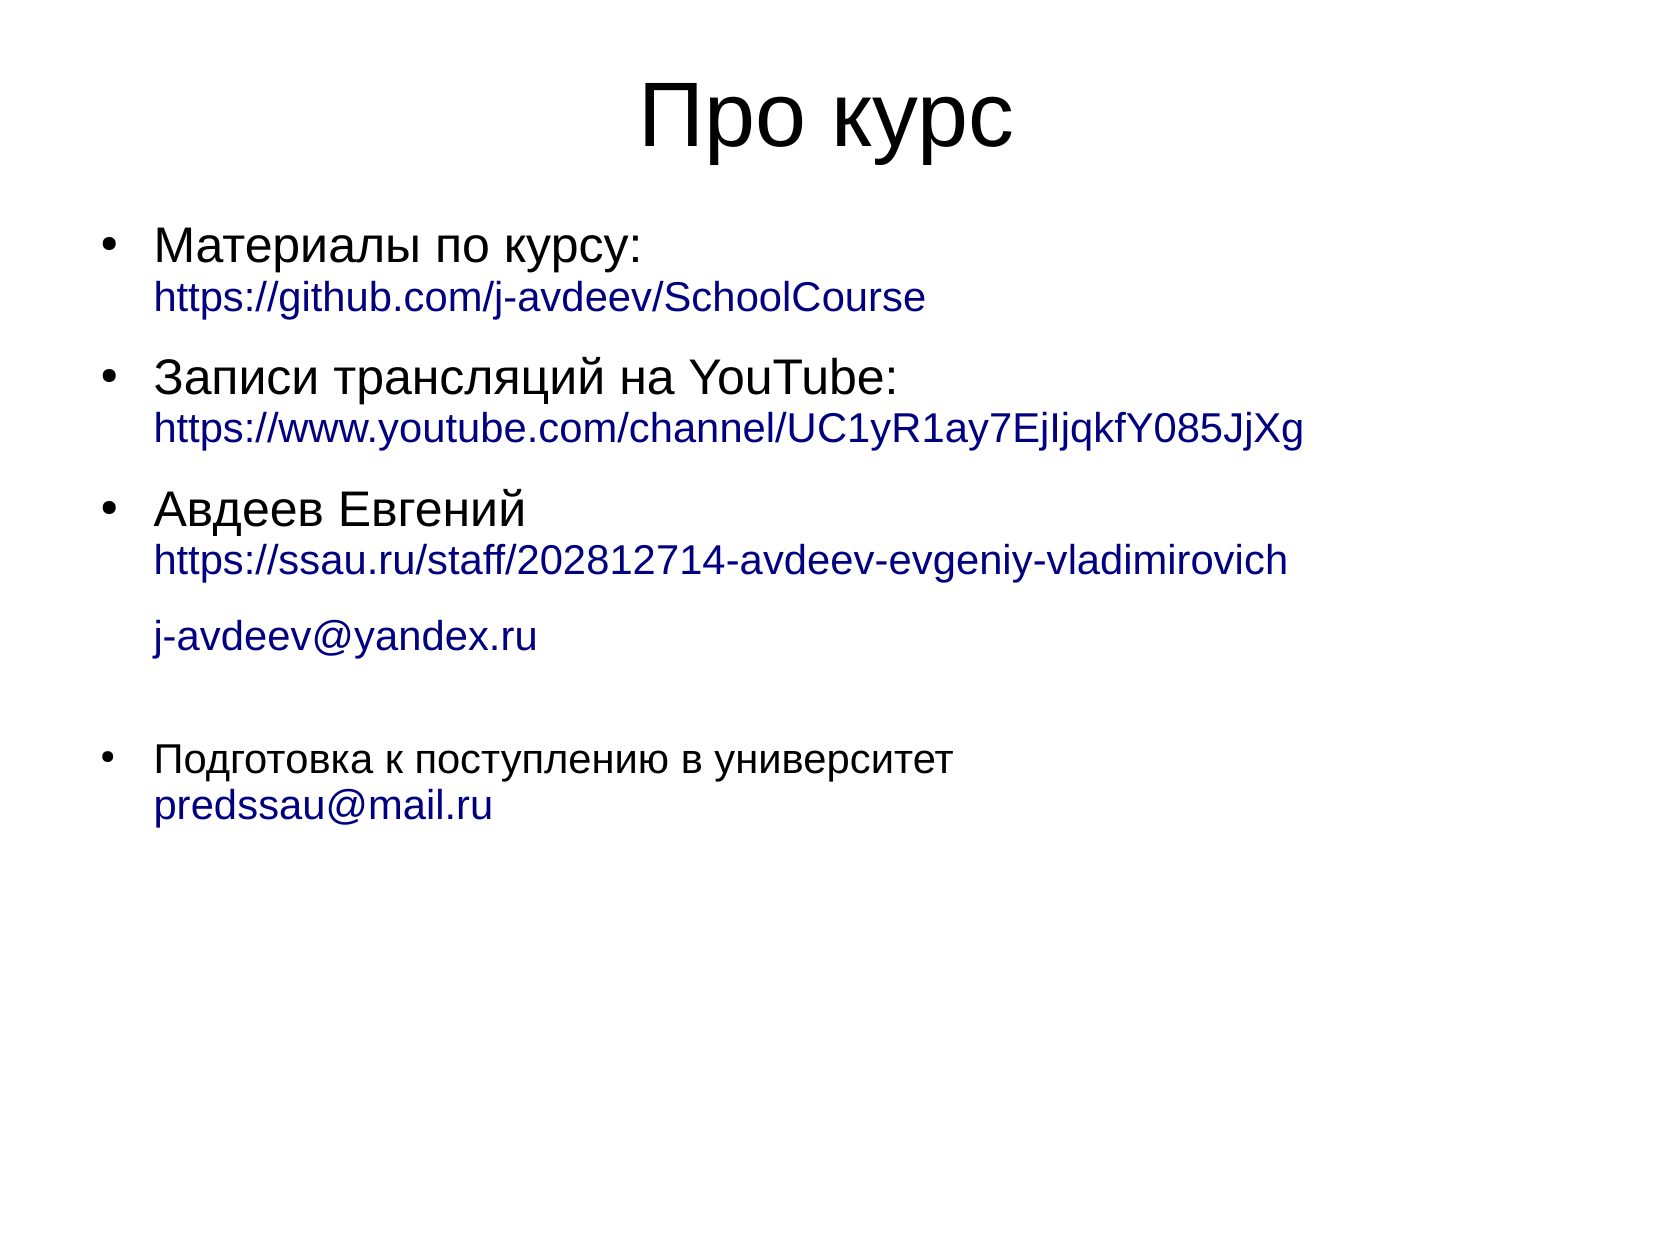

# Про курс
Материалы по курсу:
https://github.com/j-avdeev/SchoolCourse
Записи трансляций на YouTube:
https://www.youtube.com/channel/UC1yR1ay7EjIjqkfY085JjXg
Авдеев Евгений
https://ssau.ru/staff/202812714-avdeev-evgeniy-vladimirovich
j-avdeev@yandex.ru
Подготовка к поступлению в университет
predssau@mail.ru